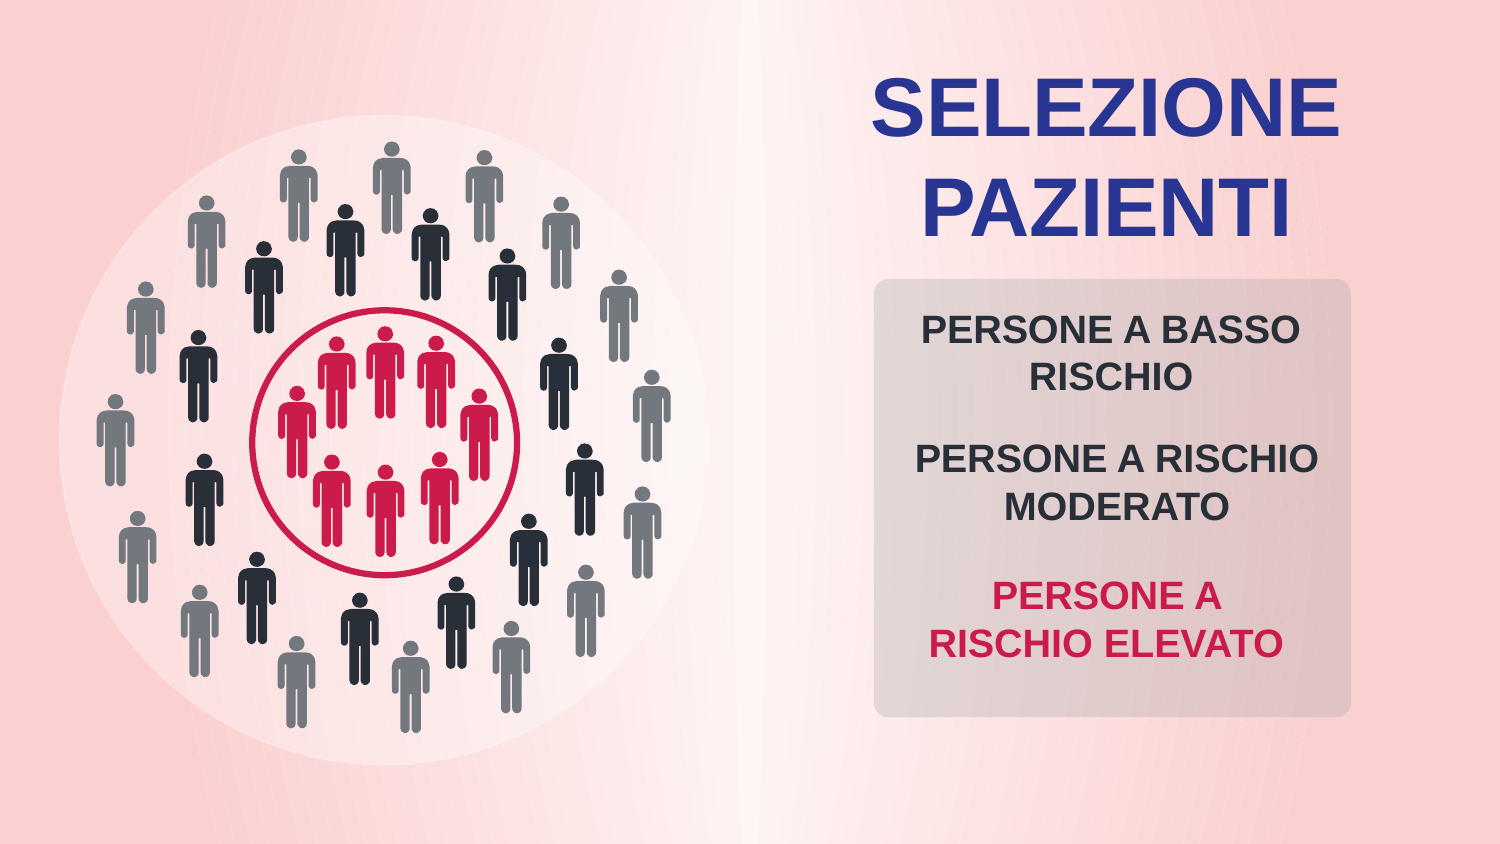

SELEZIONE PAZIENTI
PERSONE A BASSO RISCHIO
PERSONE A RISCHIO MODERATO
PERSONE A RISCHIO ELEVATO